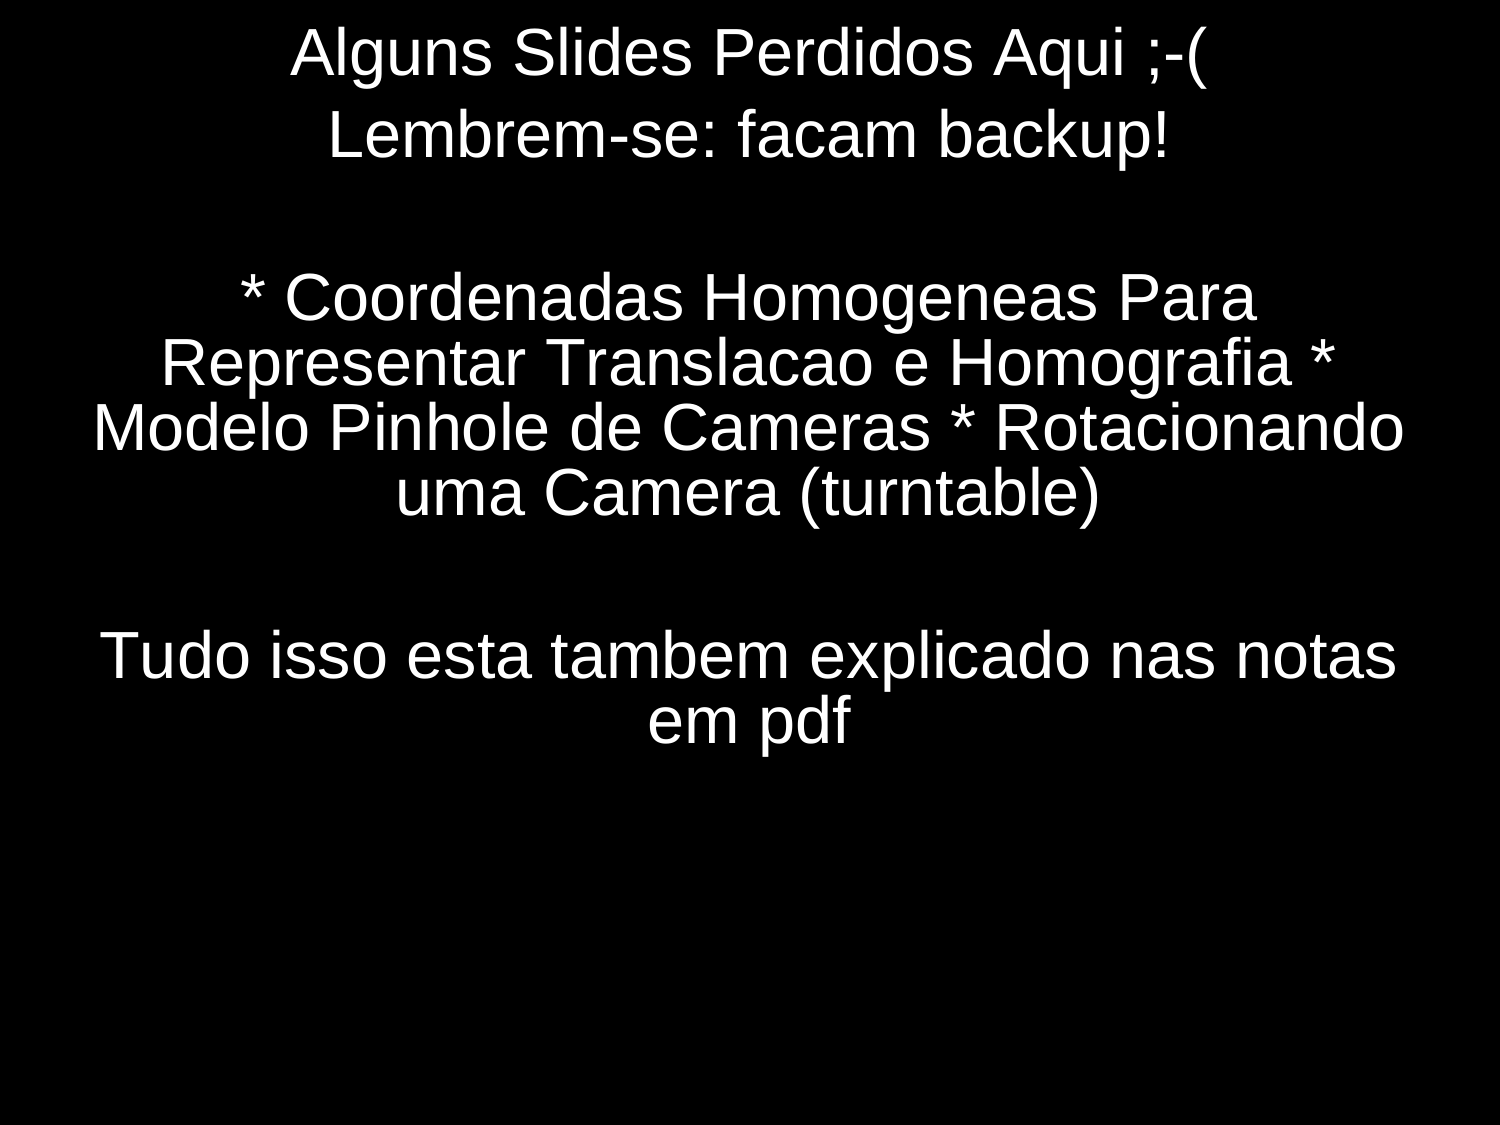

# Alguns Slides Perdidos Aqui ;-(
Lembrem-se: facam backup!
* Coordenadas Homogeneas Para Representar Translacao e Homografia * Modelo Pinhole de Cameras * Rotacionando uma Camera (turntable)
Tudo isso esta tambem explicado nas notas em pdf